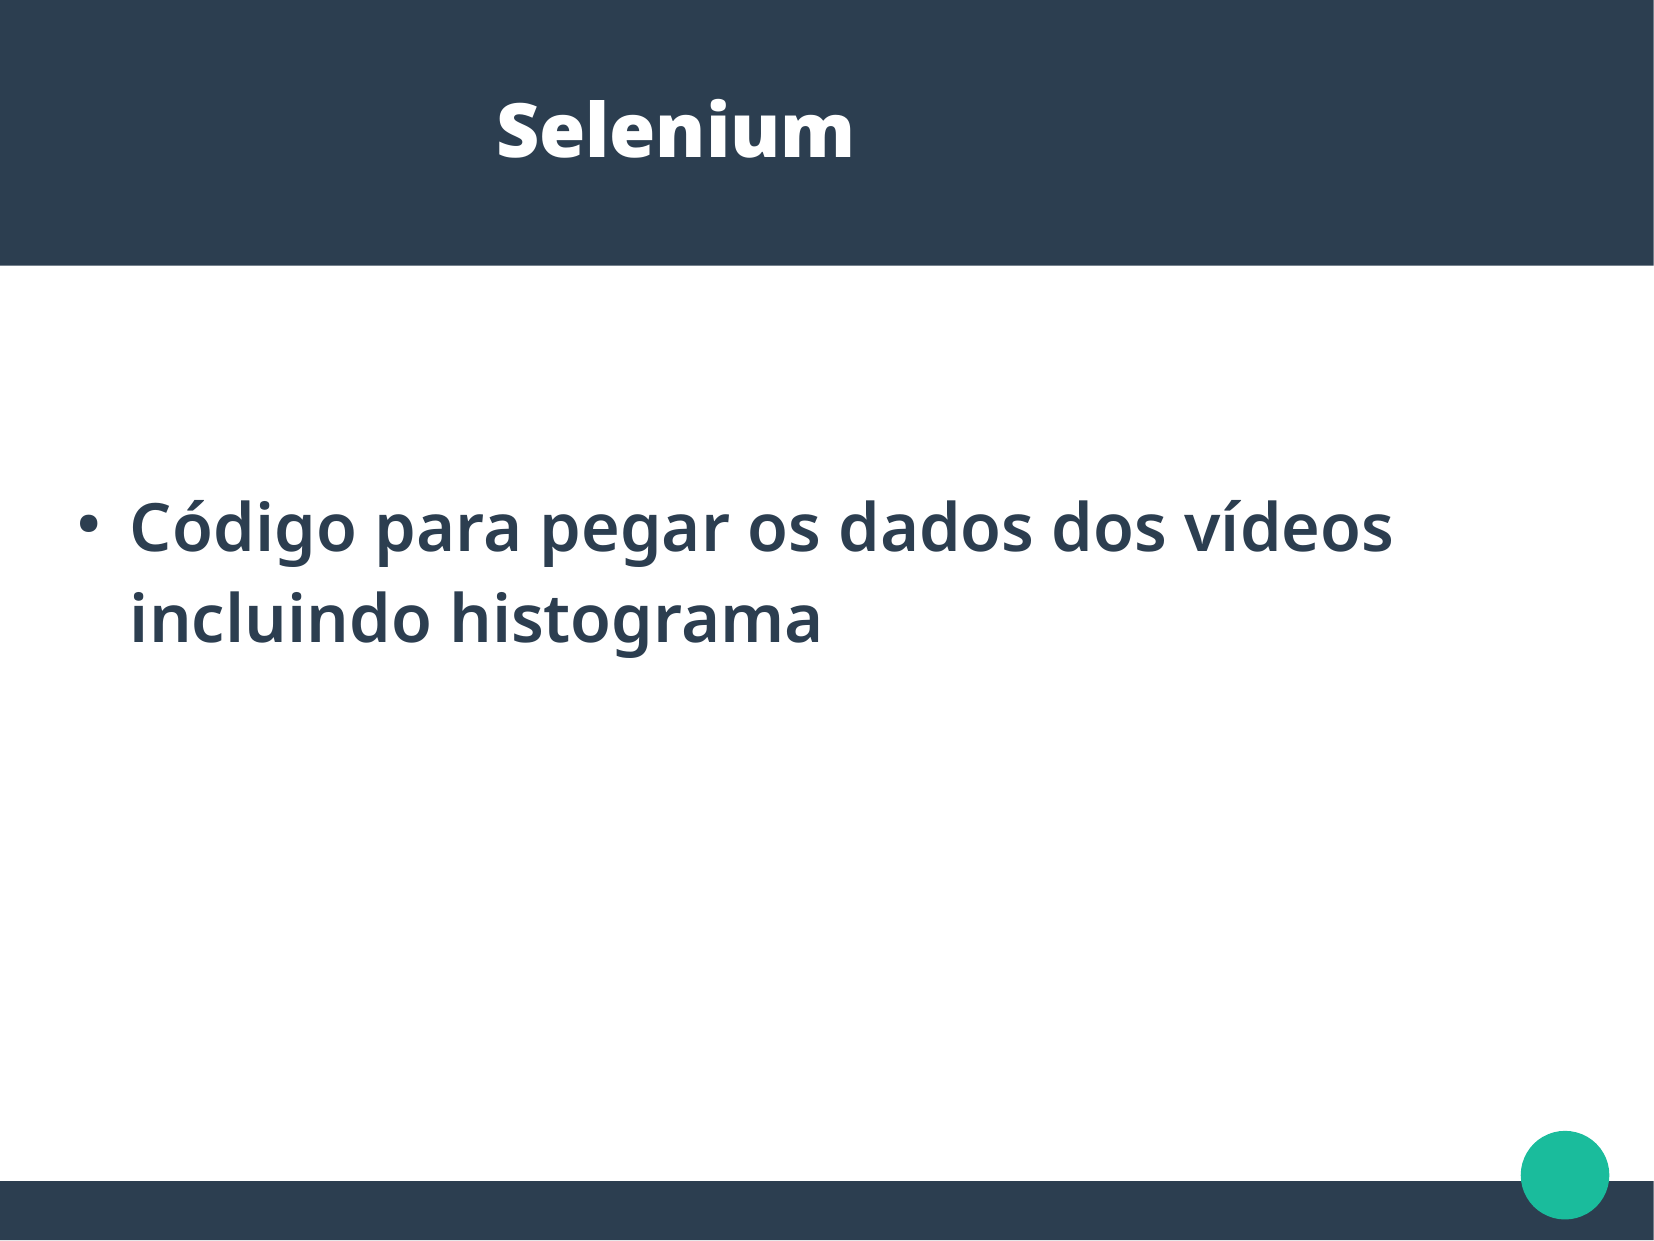

# Selenium
Código para pegar os dados dos vídeos incluindo histograma